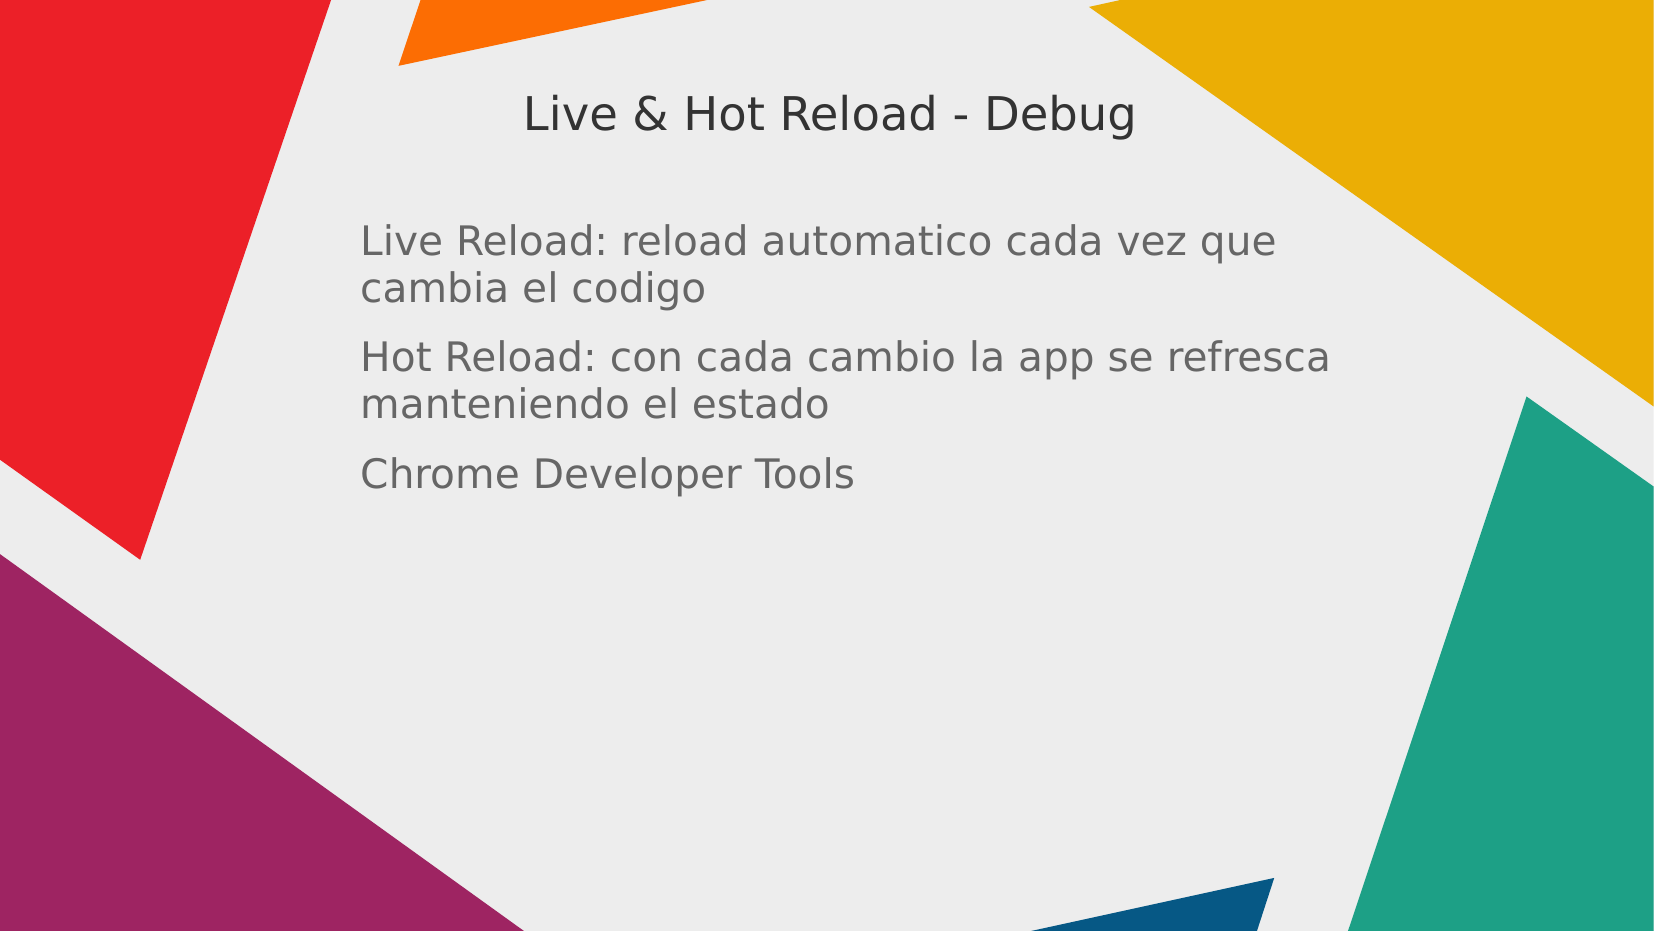

# Live & Hot Reload - Debug
Live Reload: reload automatico cada vez que cambia el codigo
Hot Reload: con cada cambio la app se refresca manteniendo el estado
Chrome Developer Tools